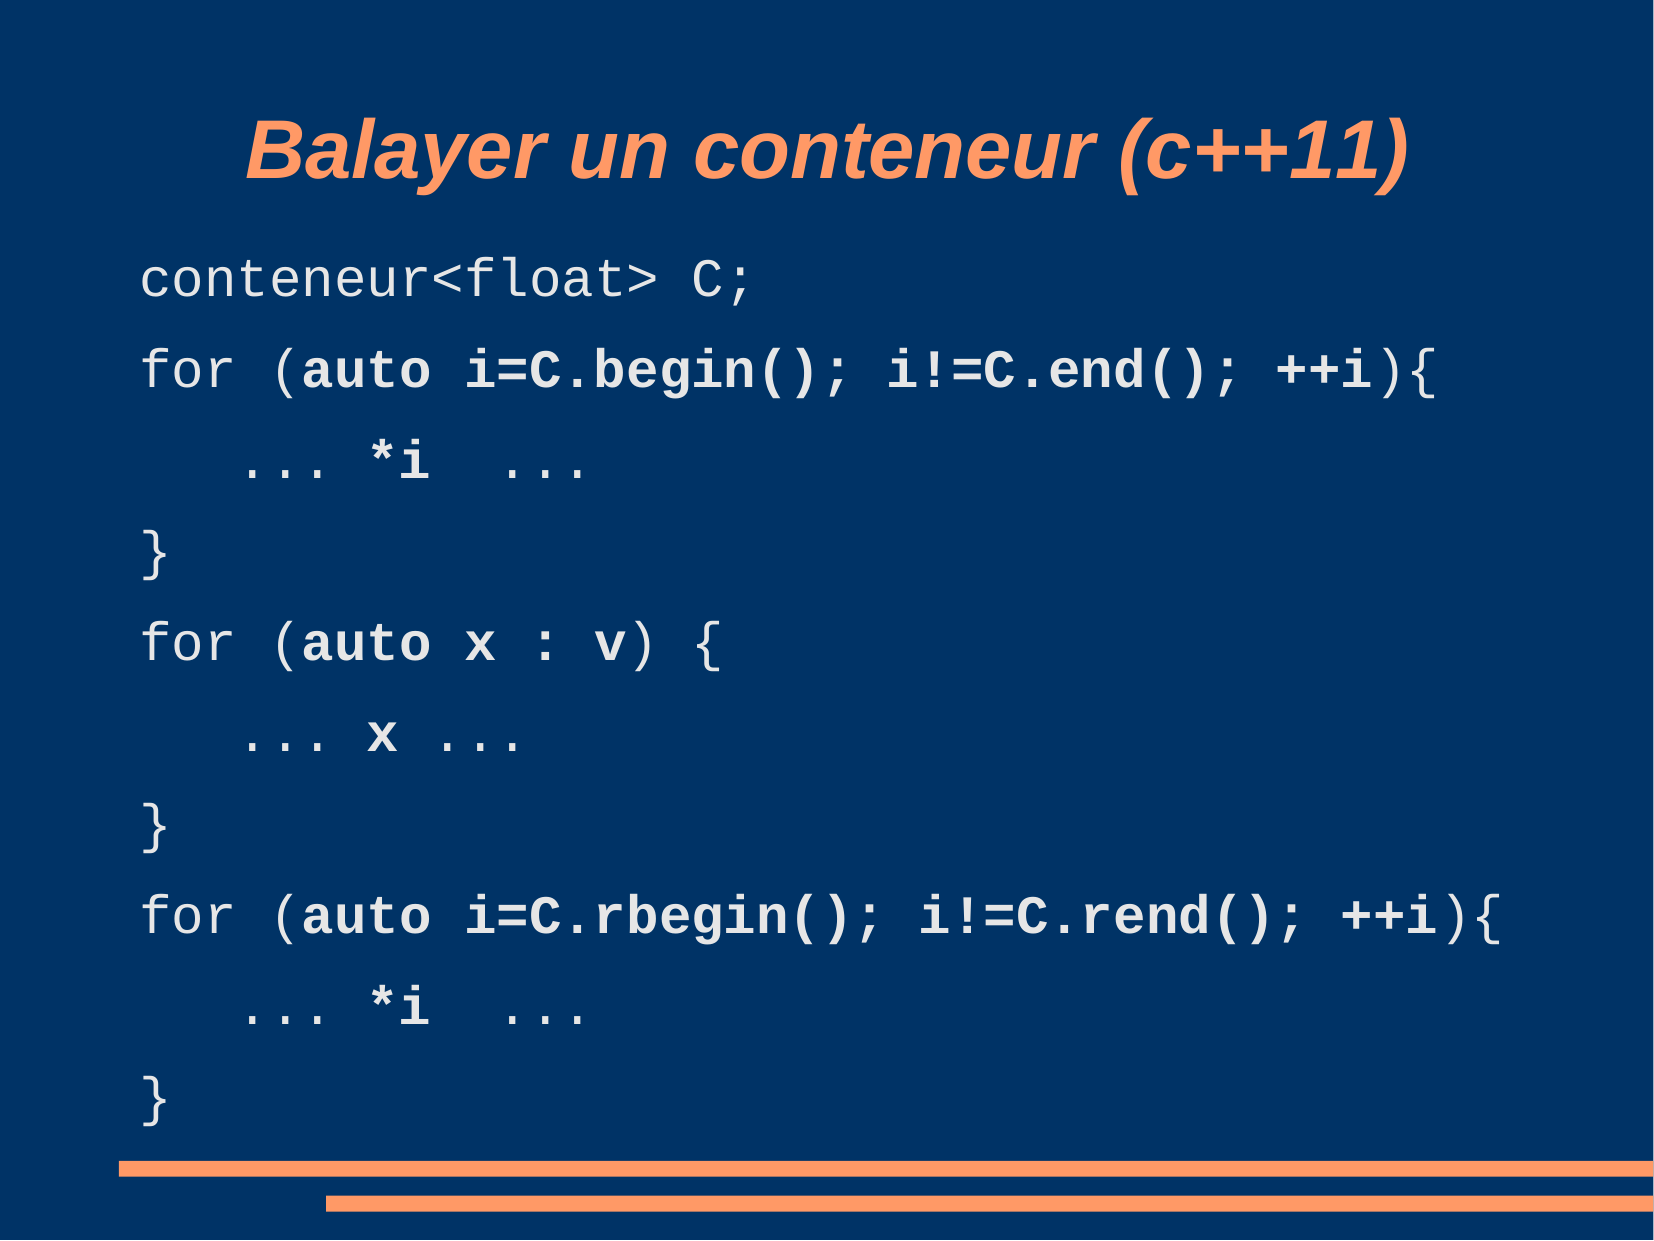

# Balayer un conteneur (c++11)
conteneur<float> C;
for (auto i=C.begin(); i!=C.end(); ++i){
 ... *i ...
}
for (auto x : v) {
 ... x ...
}
for (auto i=C.rbegin(); i!=C.rend(); ++i){
 ... *i ...
}